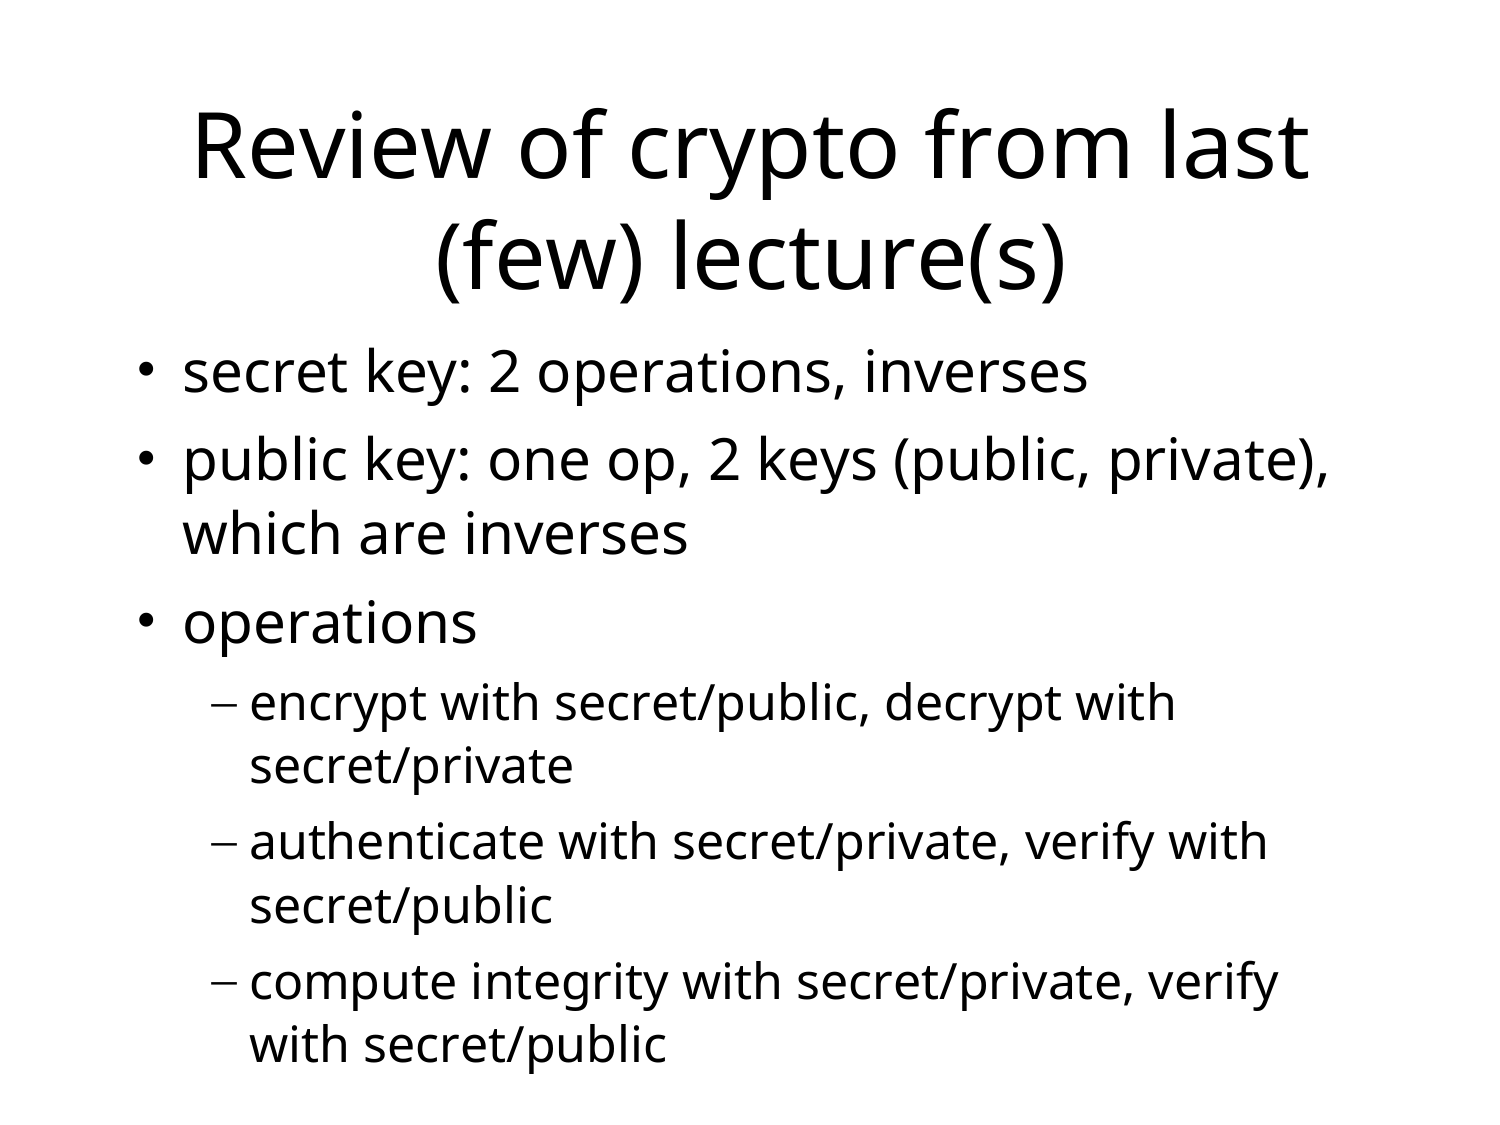

# Review of crypto from last (few) lecture(s)
secret key: 2 operations, inverses
public key: one op, 2 keys (public, private), which are inverses
operations
encrypt with secret/public, decrypt with secret/private
authenticate with secret/private, verify with secret/public
compute integrity with secret/private, verify with secret/public